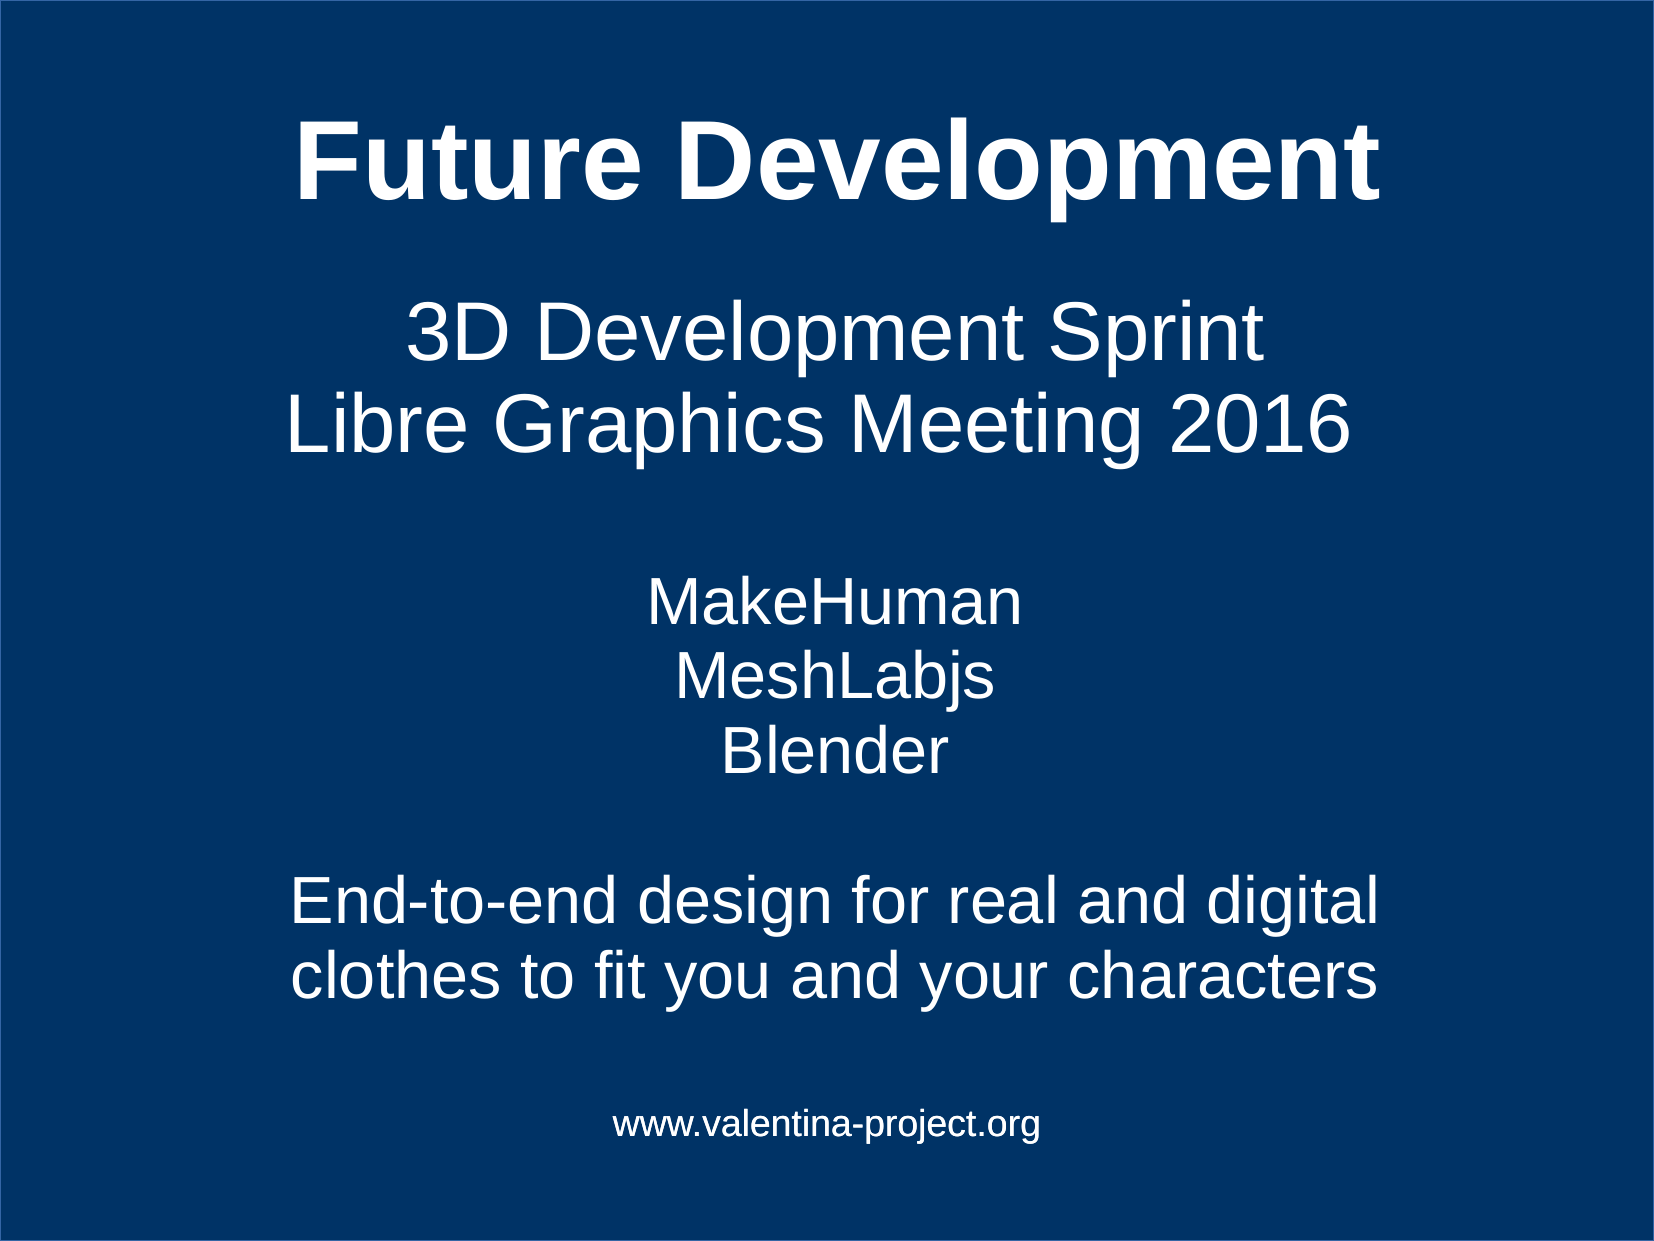

#
Future Development
3D Development Sprint
Libre Graphics Meeting 2016
MakeHuman
MeshLabjs
Blender
End-to-end design for real and digital clothes to fit you and your characters
www.valentina-project.org
www.valentina-project.org